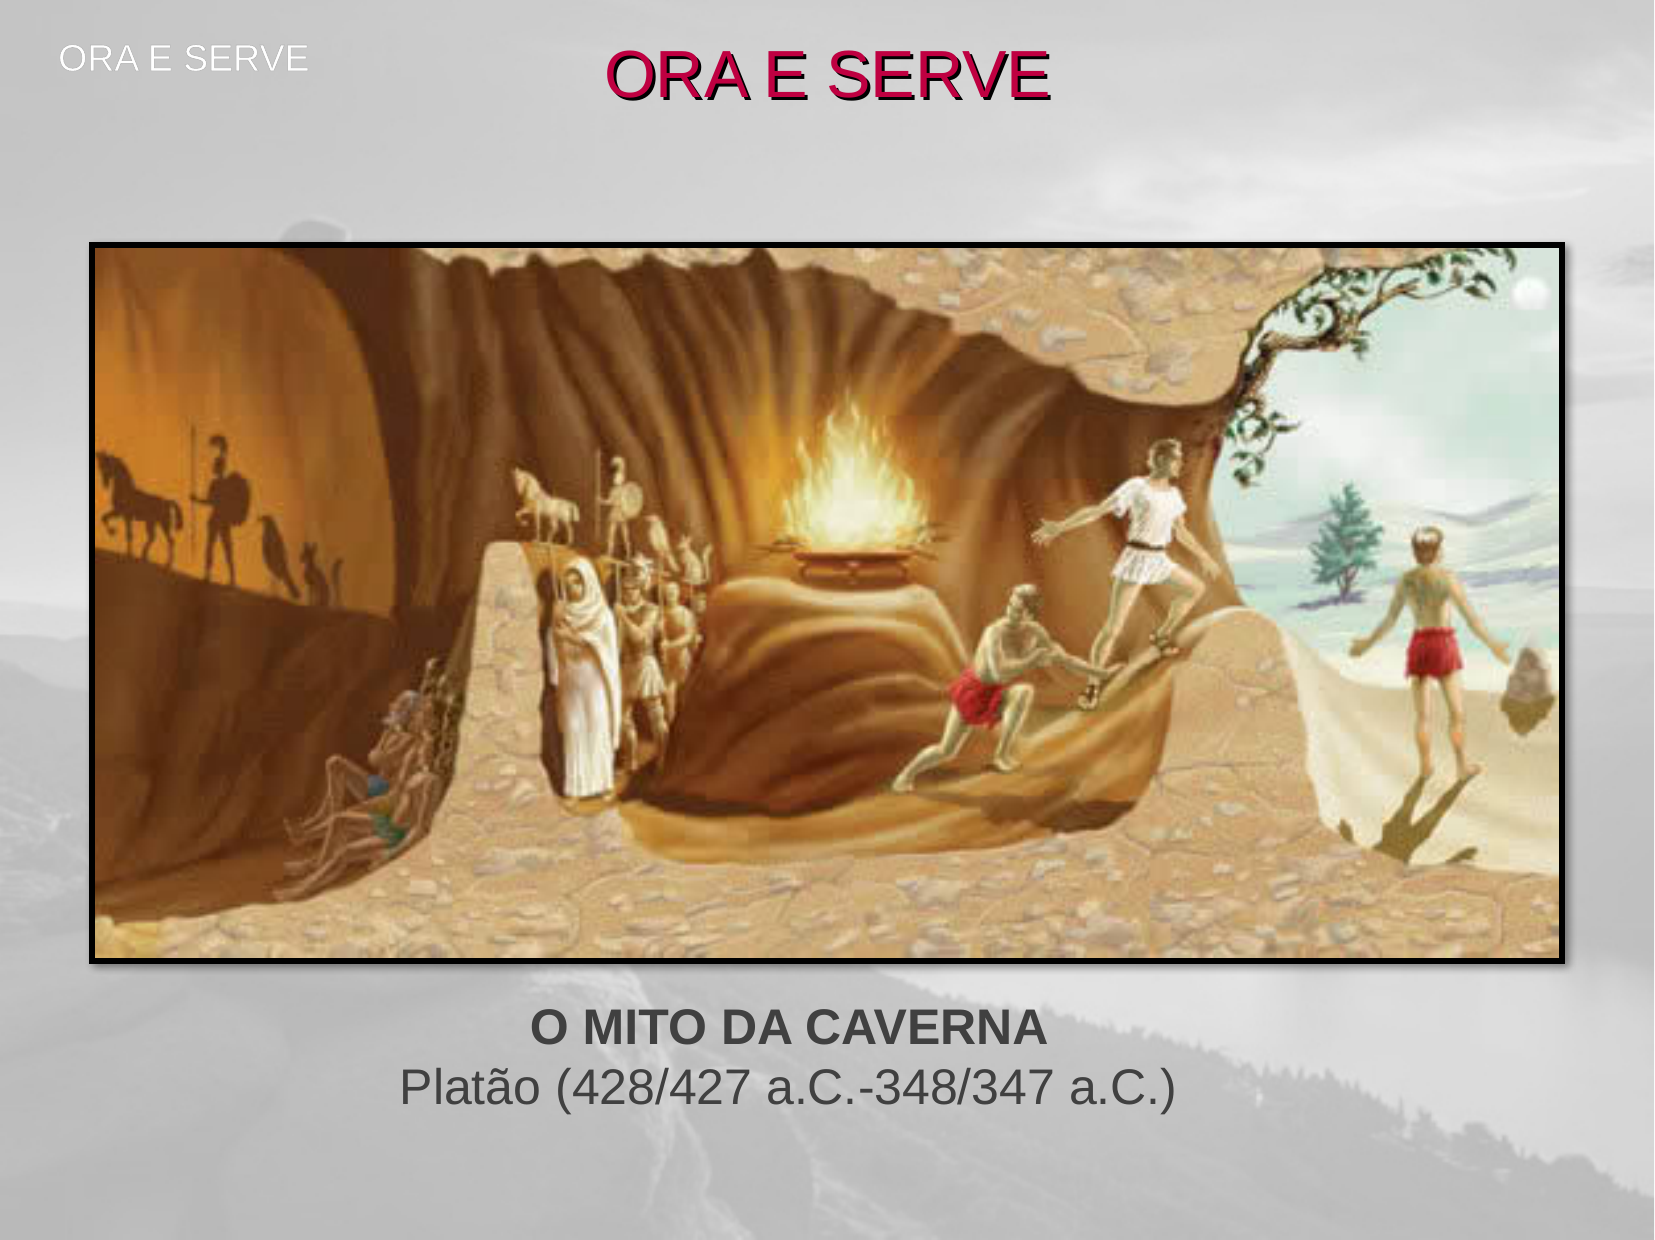

ORA E SERVE
ORA E SERVE
O MITO DA CAVERNA
Platão (428/427 a.C.-348/347 a.C.)